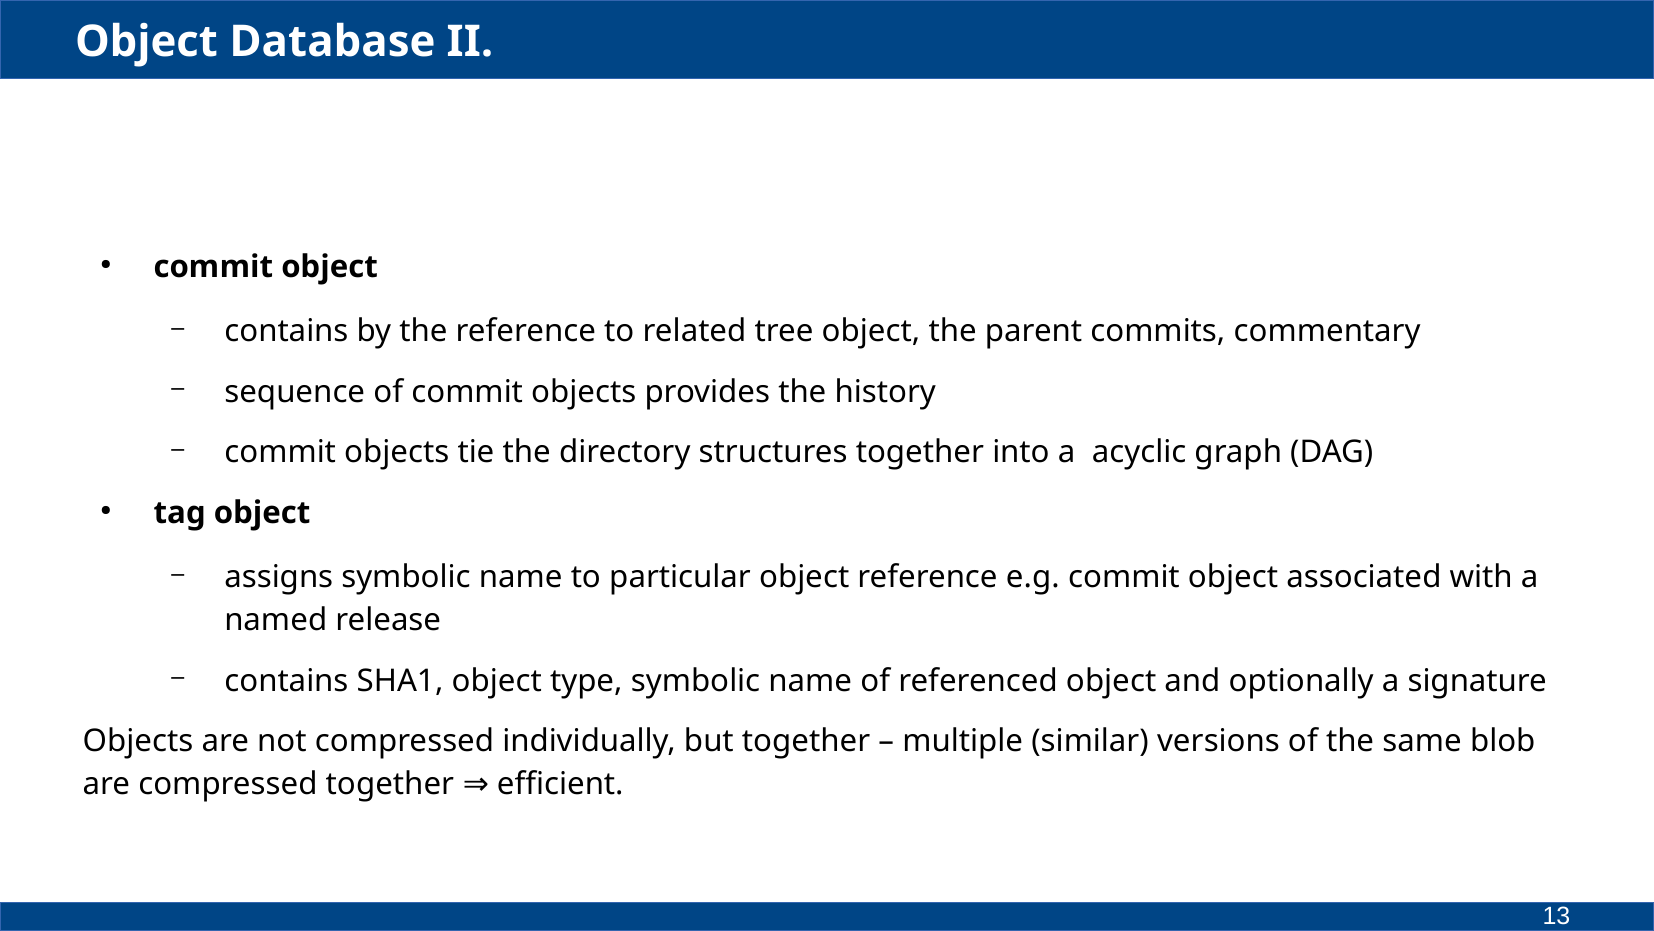

# Object Database II.
commit object
contains by the reference to related tree object, the parent commits, commentary
sequence of commit objects provides the history
commit objects tie the directory structures together into a acyclic graph (DAG)
tag object
assigns symbolic name to particular object reference e.g. commit object associated with a named release
contains SHA1, object type, symbolic name of referenced object and optionally a signature
Objects are not compressed individually, but together – multiple (similar) versions of the same blob are compressed together ⇒ efficient.
13